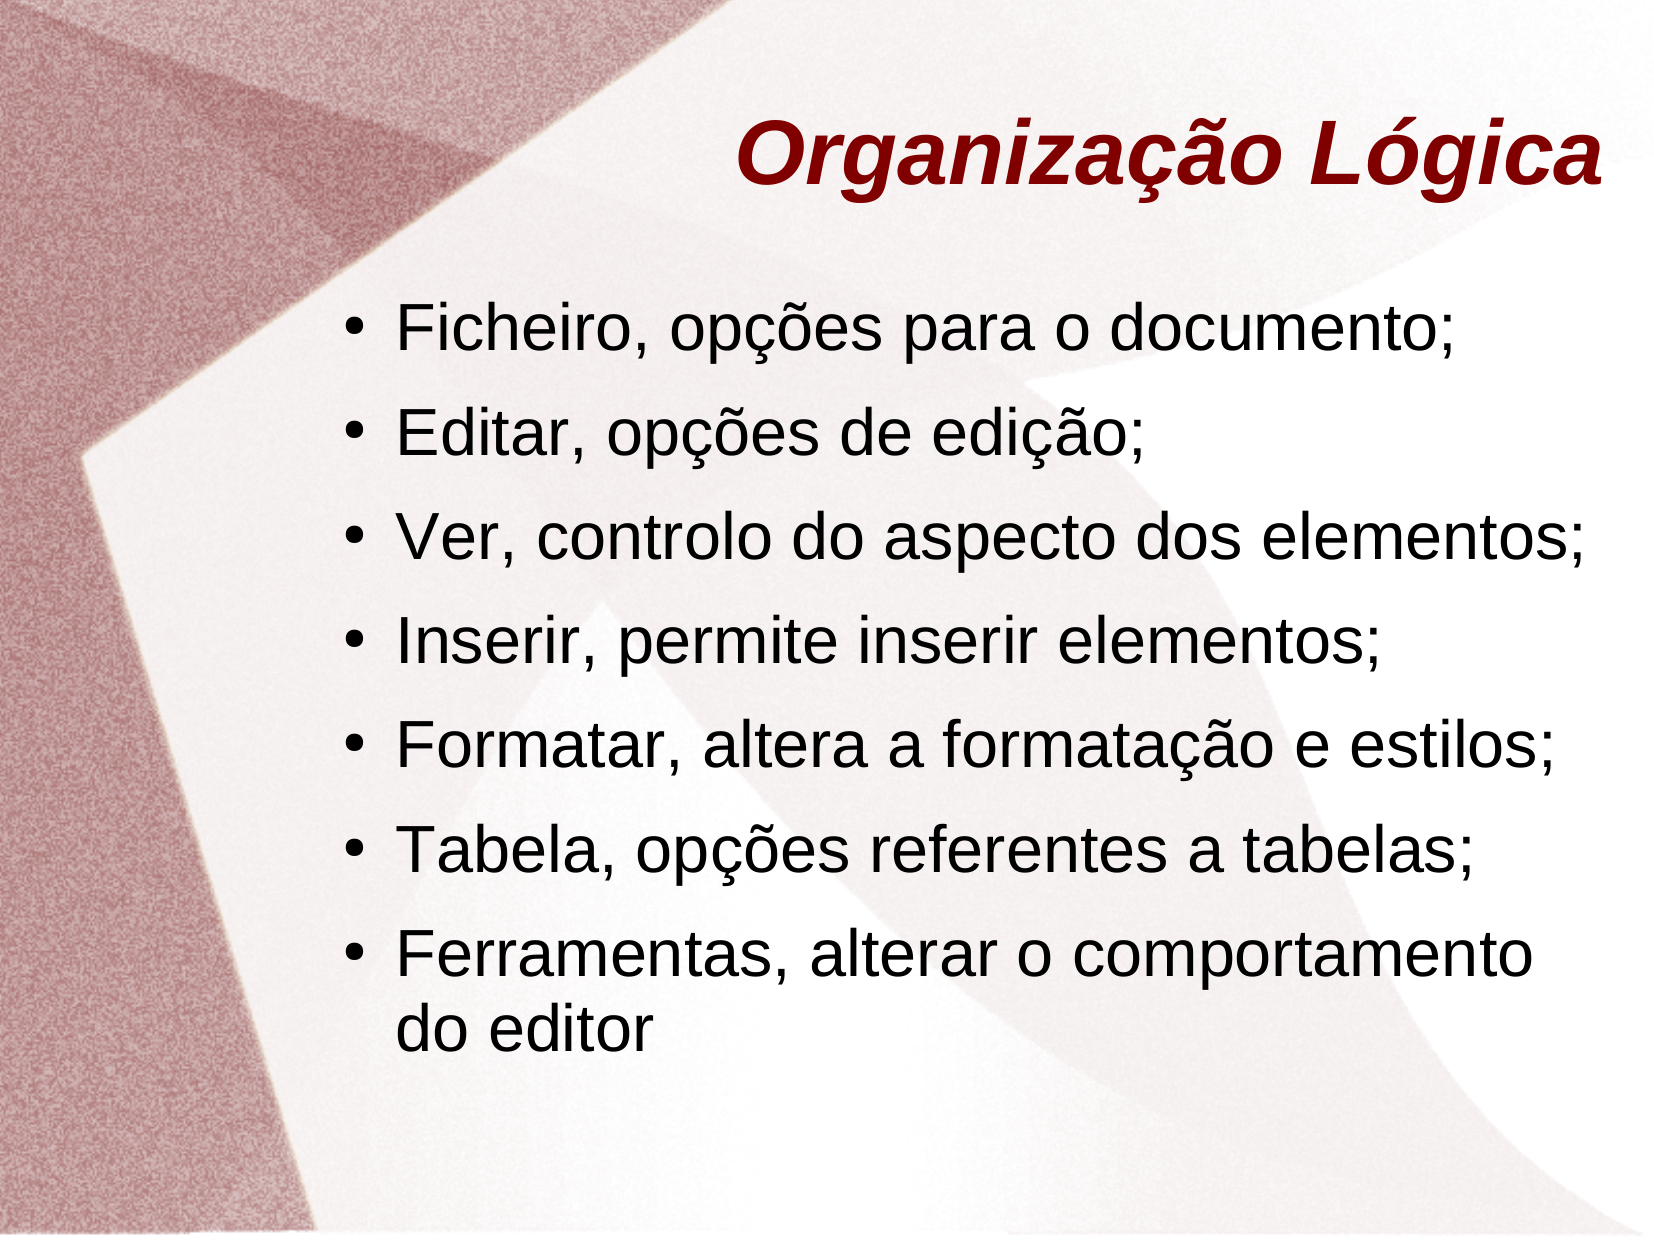

# Organização Lógica
Ficheiro, opções para o documento;
Editar, opções de edição;
Ver, controlo do aspecto dos elementos;
Inserir, permite inserir elementos;
Formatar, altera a formatação e estilos;
Tabela, opções referentes a tabelas;
Ferramentas, alterar o comportamento do editor